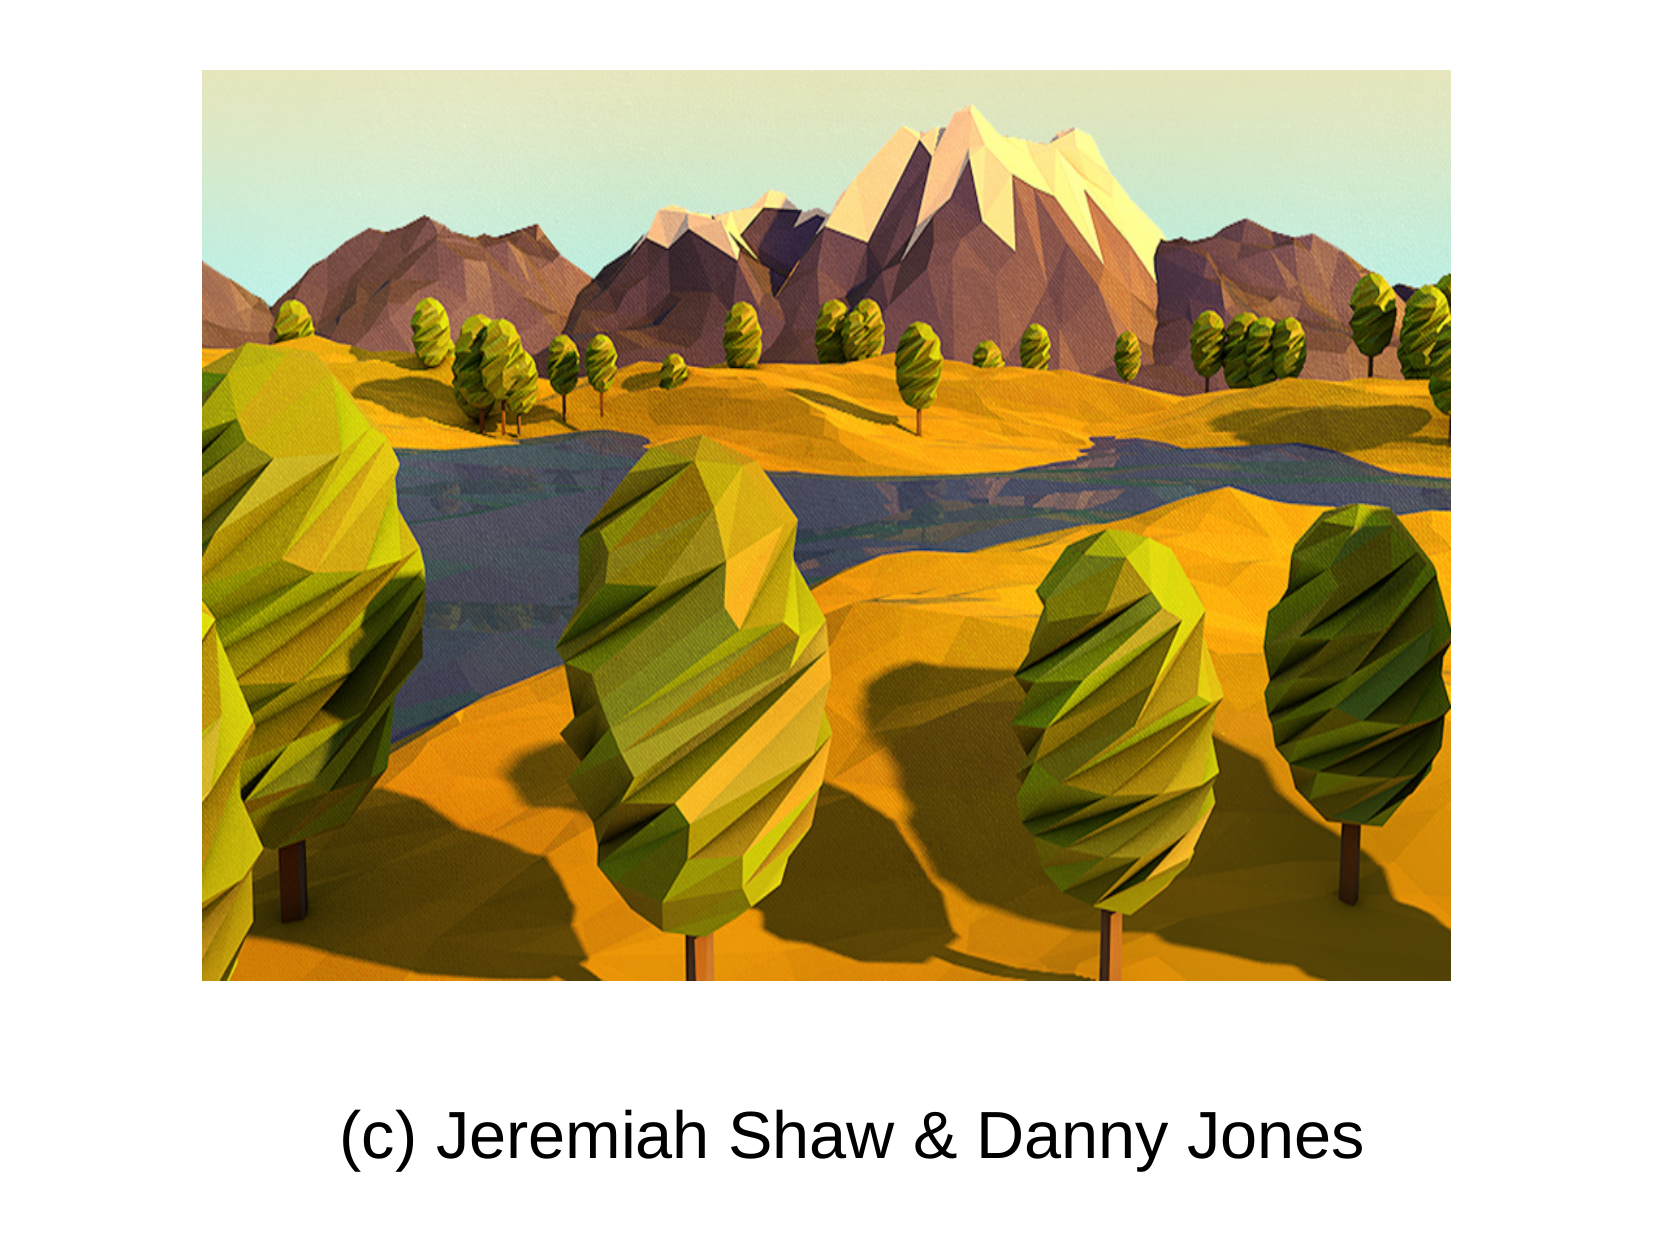

#
(c) Jeremiah Shaw & Danny Jones